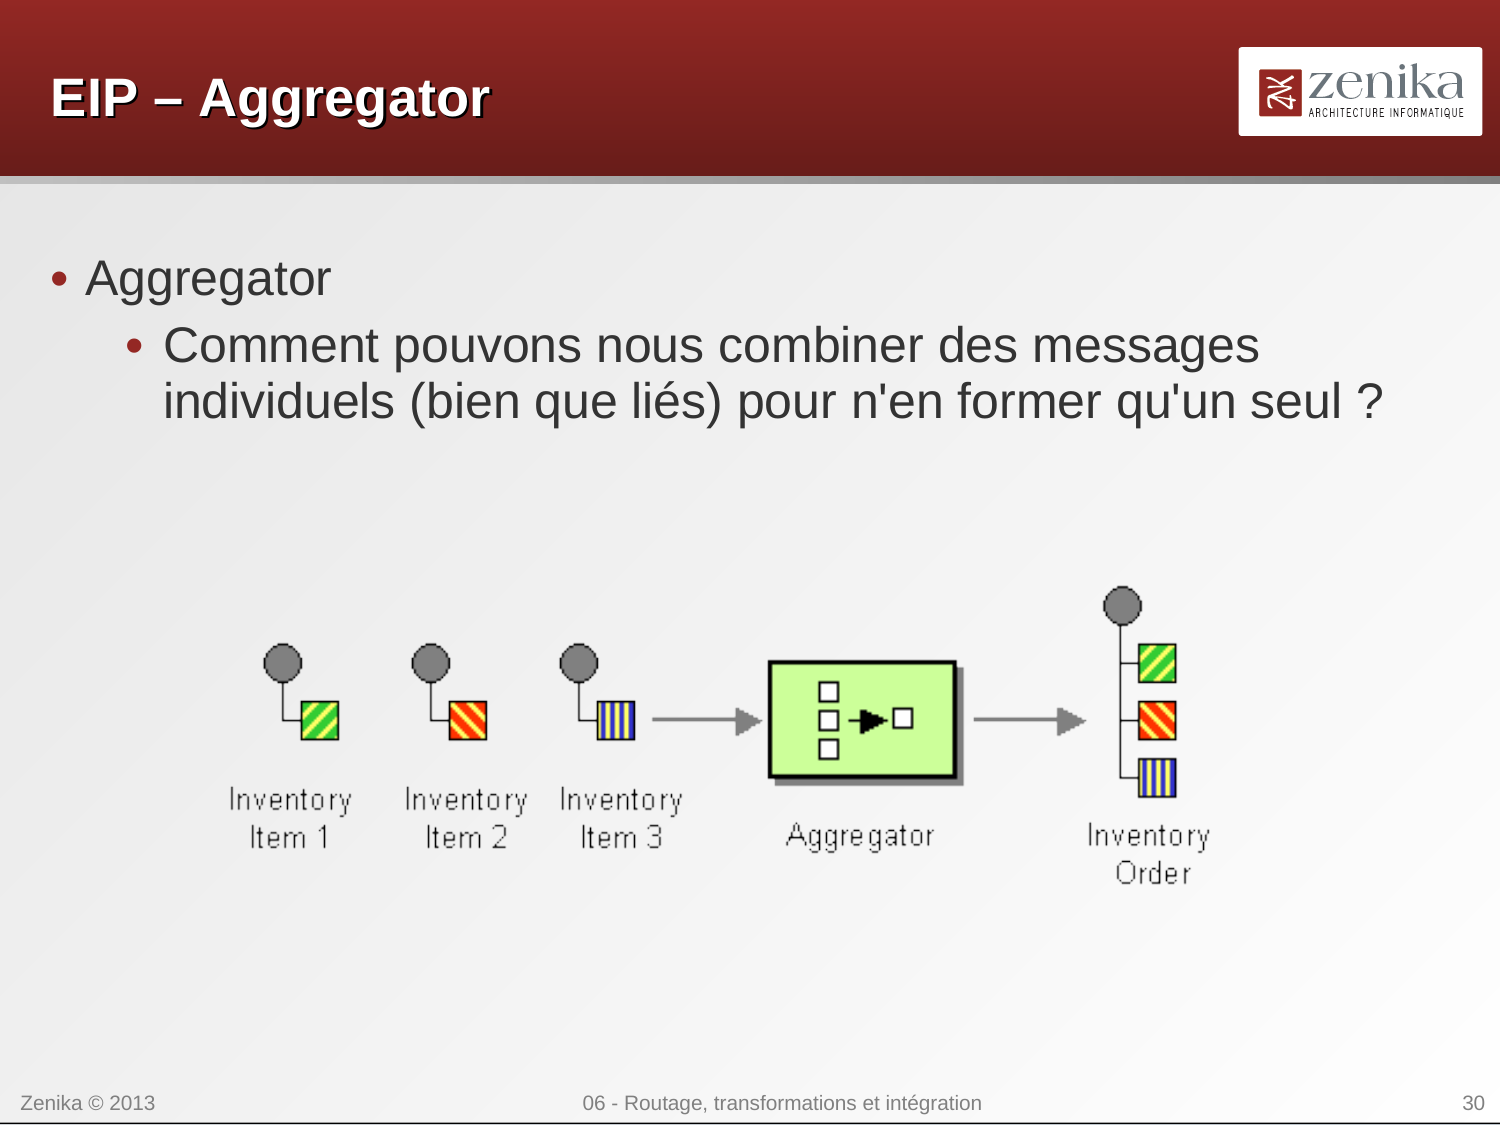

# EIP – Aggregator
Aggregator
Comment pouvons nous combiner des messages individuels (bien que liés) pour n'en former qu'un seul ?